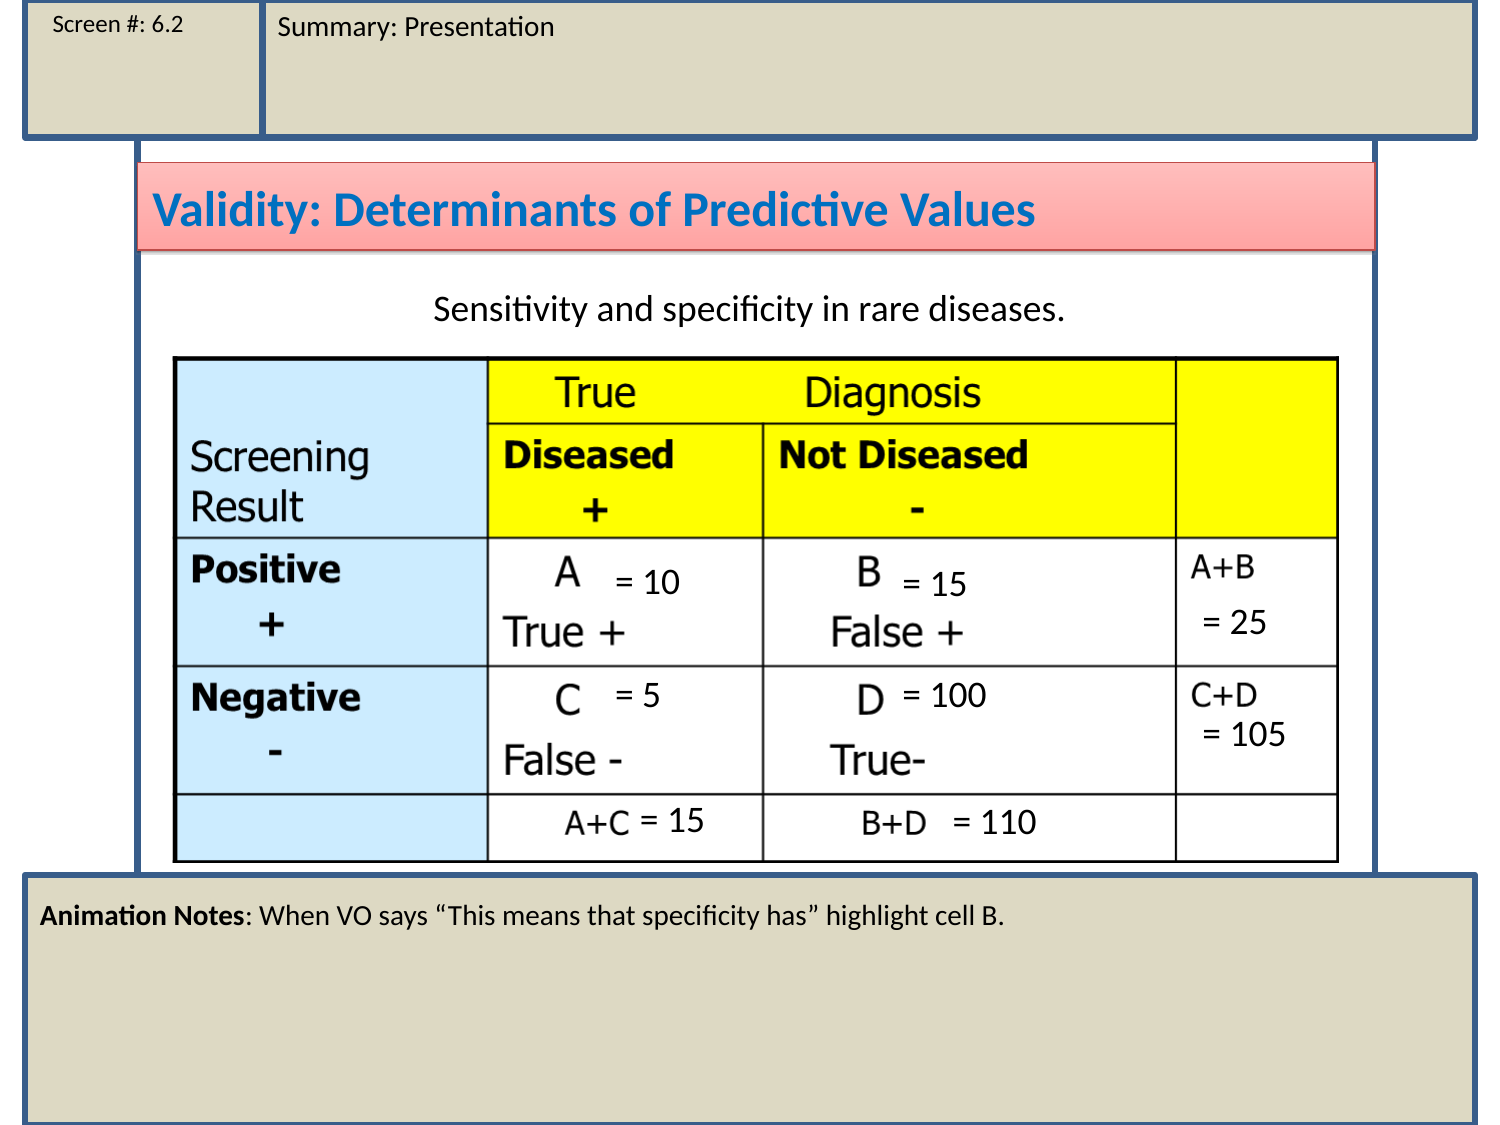

Screen #: 6.2
Summary: Presentation
Validity: Determinants of Predictive Values
Sensitivity and specificity in rare diseases.
= 10
= 15
= 25
= 5
= 100
= 105
= 15
= 110
Animation Notes: When VO says “This means that specificity has” highlight cell B.